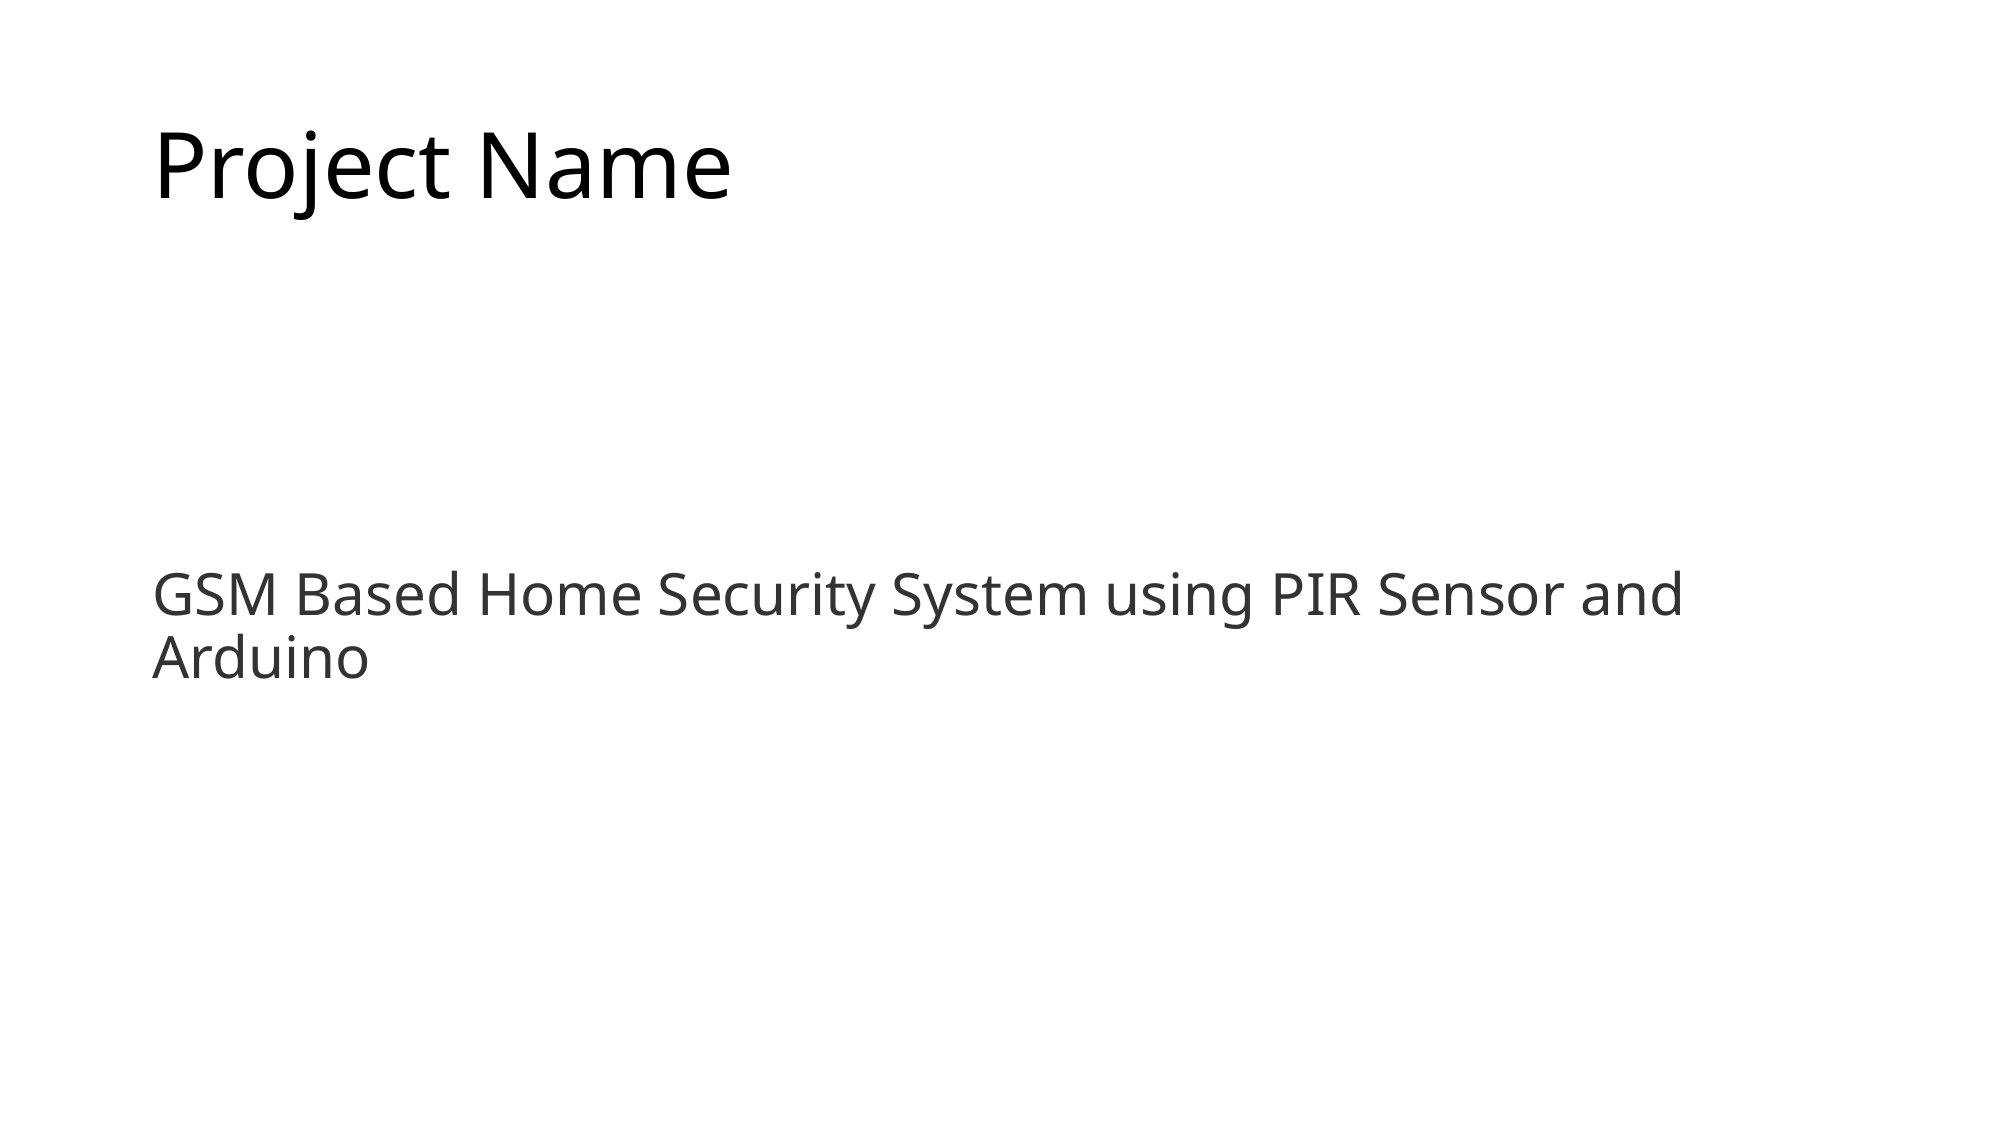

# Project Name
GSM Based Home Security System using PIR Sensor and Arduino